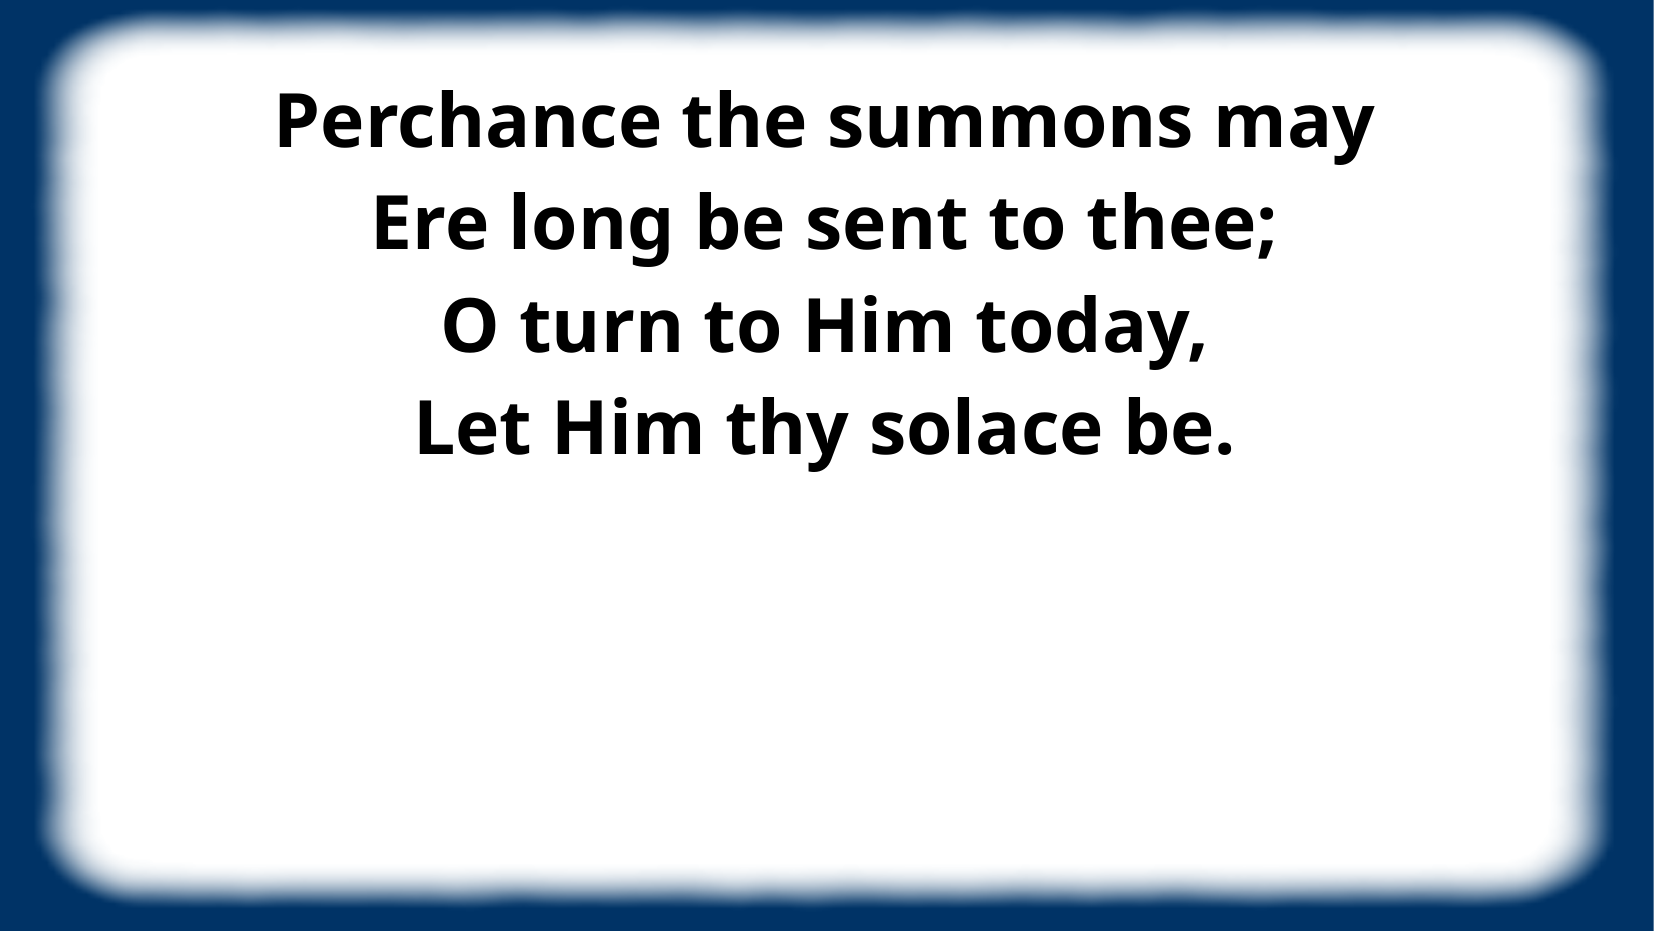

Perchance the summons may
Ere long be sent to thee;
O turn to Him today,
Let Him thy solace be.